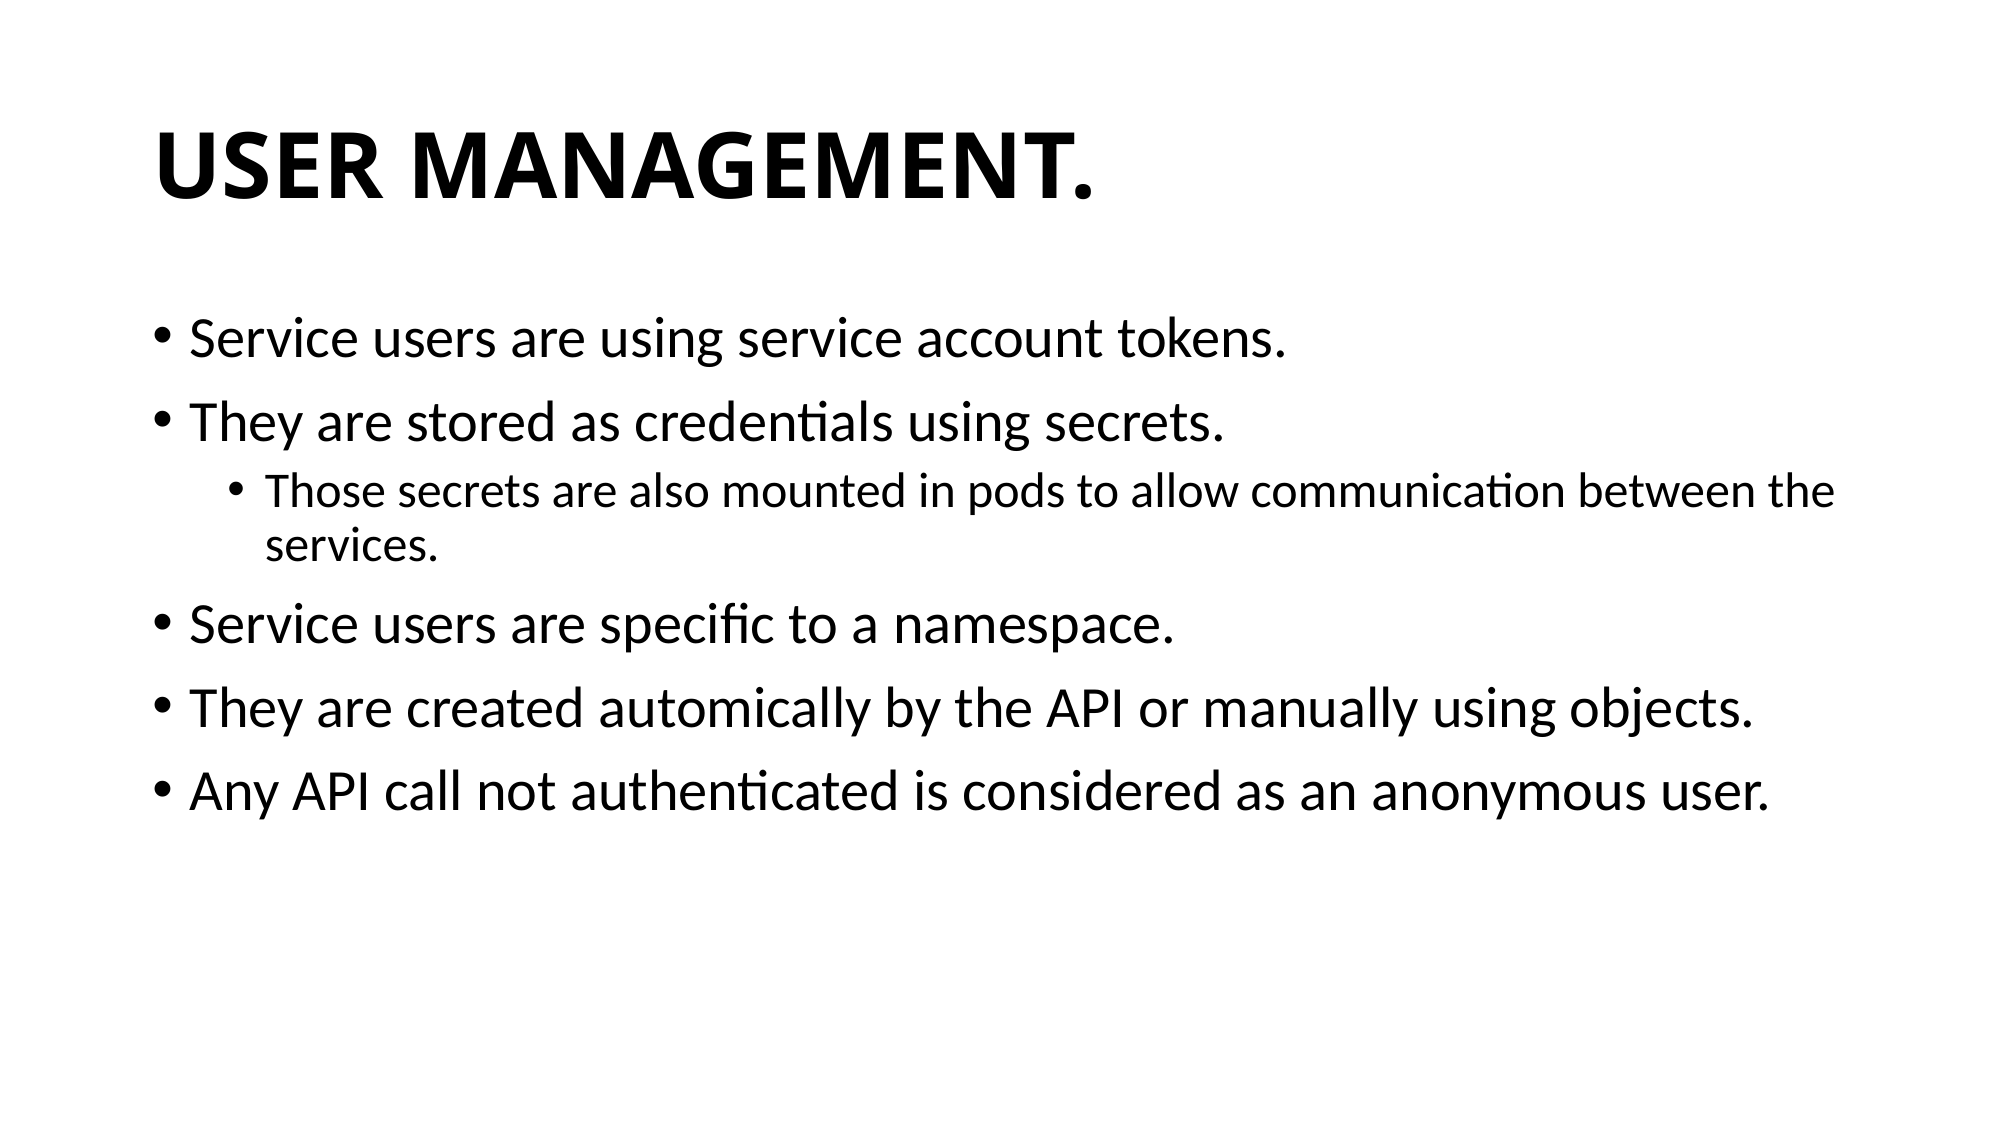

# USER MANAGEMENT.
Service users are using service account tokens.
They are stored as credentials using secrets.
Those secrets are also mounted in pods to allow communication between the services.
Service users are specific to a namespace.
They are created automically by the API or manually using objects.
Any API call not authenticated is considered as an anonymous user.